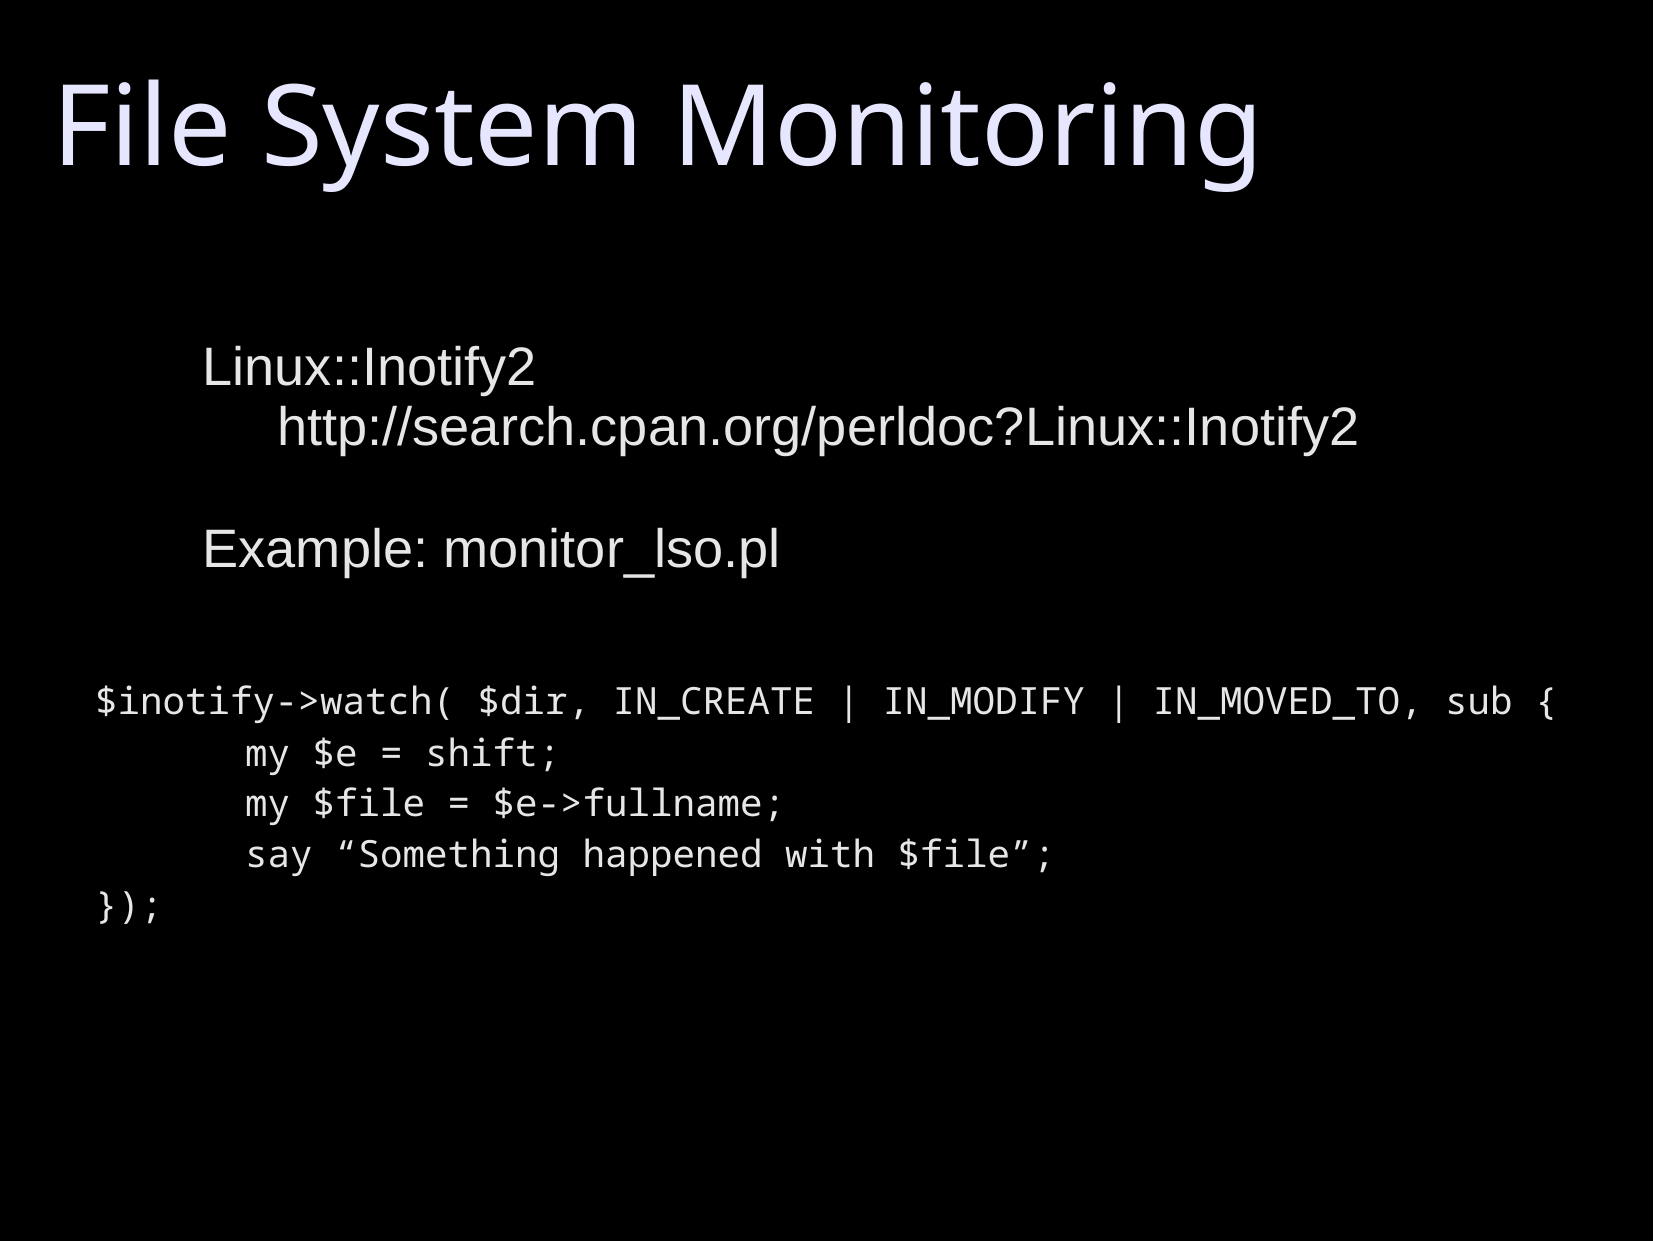

File System Monitoring
Linux::Inotify2
	http://search.cpan.org/perldoc?Linux::Inotify2
Example: monitor_lso.pl
$inotify->watch( $dir, IN_CREATE | IN_MODIFY | IN_MOVED_TO, sub {
		my $e = shift;
		my $file = $e->fullname;
		say “Something happened with $file”;
});